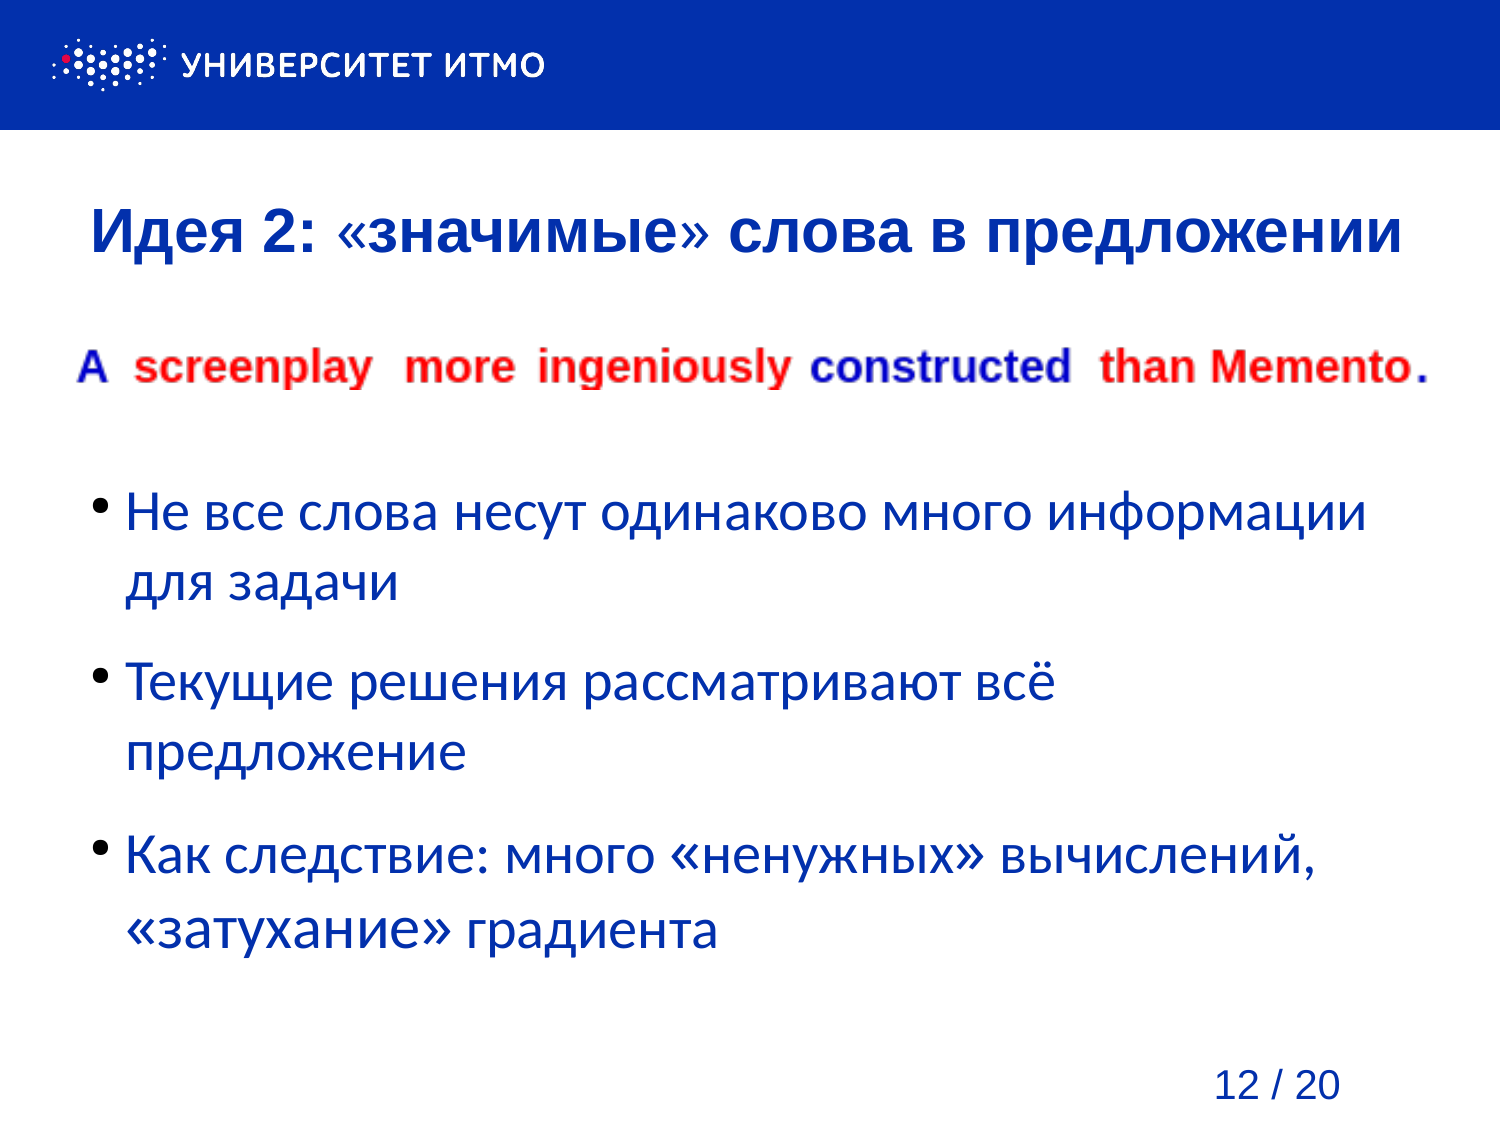

# Идея 2: «значимые» слова в предложении
Не все слова несут одинаково много информации для задачи
Текущие решения рассматривают всё предложение
Как следствие: много «ненужных» вычислений, «затухание» градиента